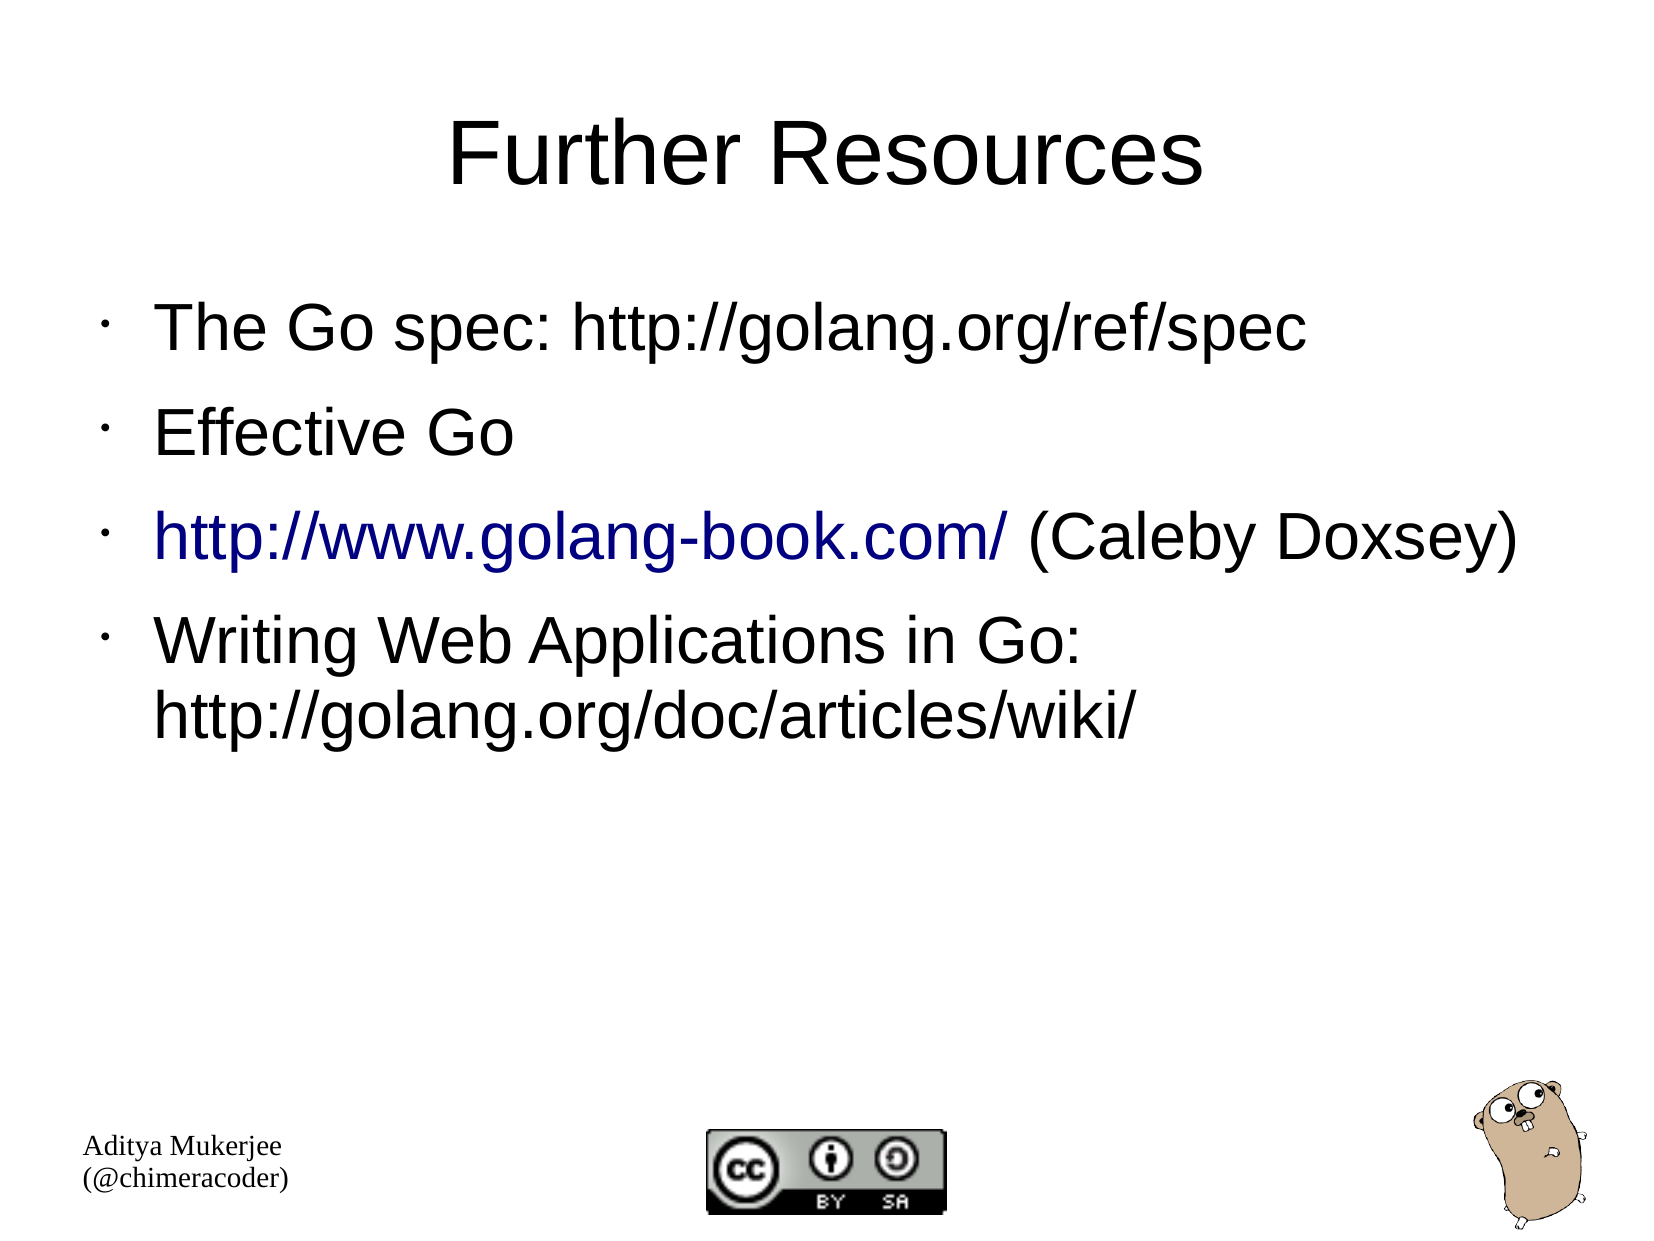

# Further Resources
The Go spec: http://golang.org/ref/spec
Effective Go
http://www.golang-book.com/ (Caleby Doxsey)
Writing Web Applications in Go: http://golang.org/doc/articles/wiki/